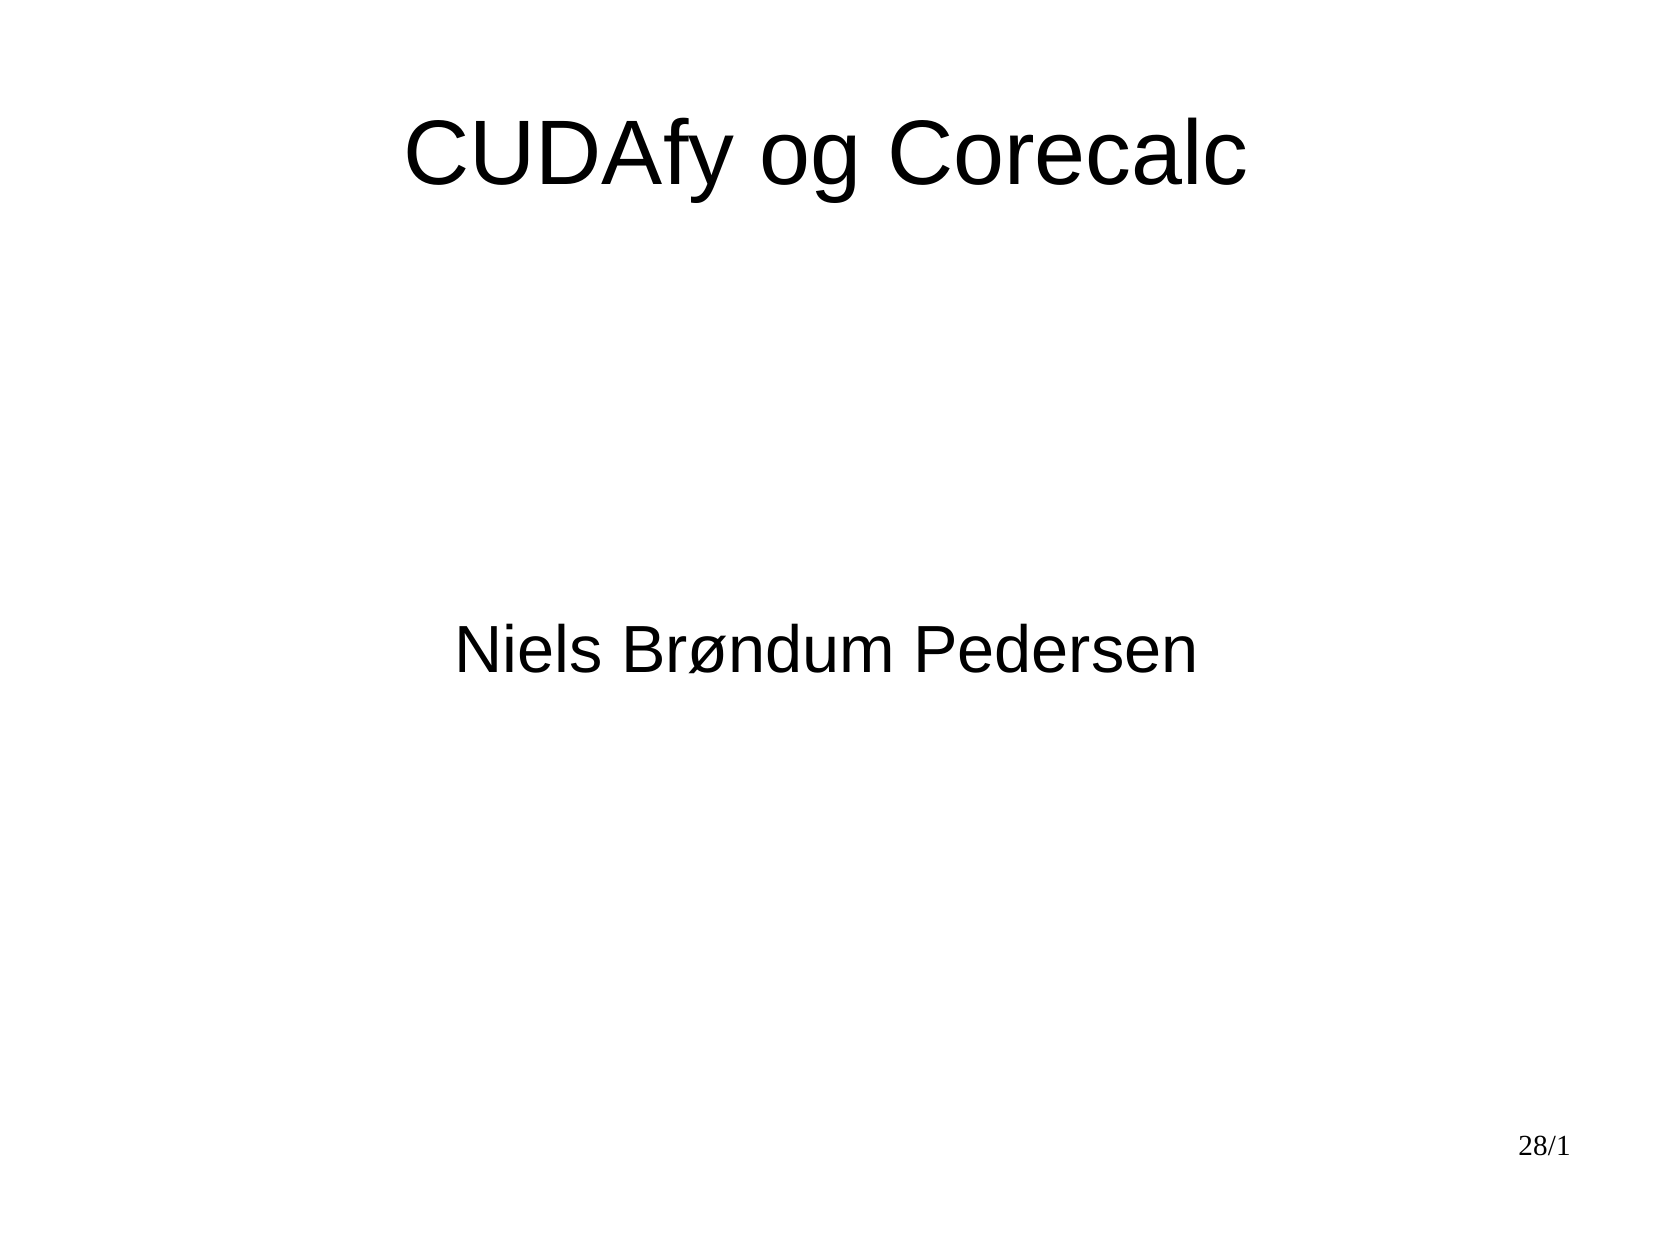

# CUDAfy og Corecalc
Niels Brøndum Pedersen
1